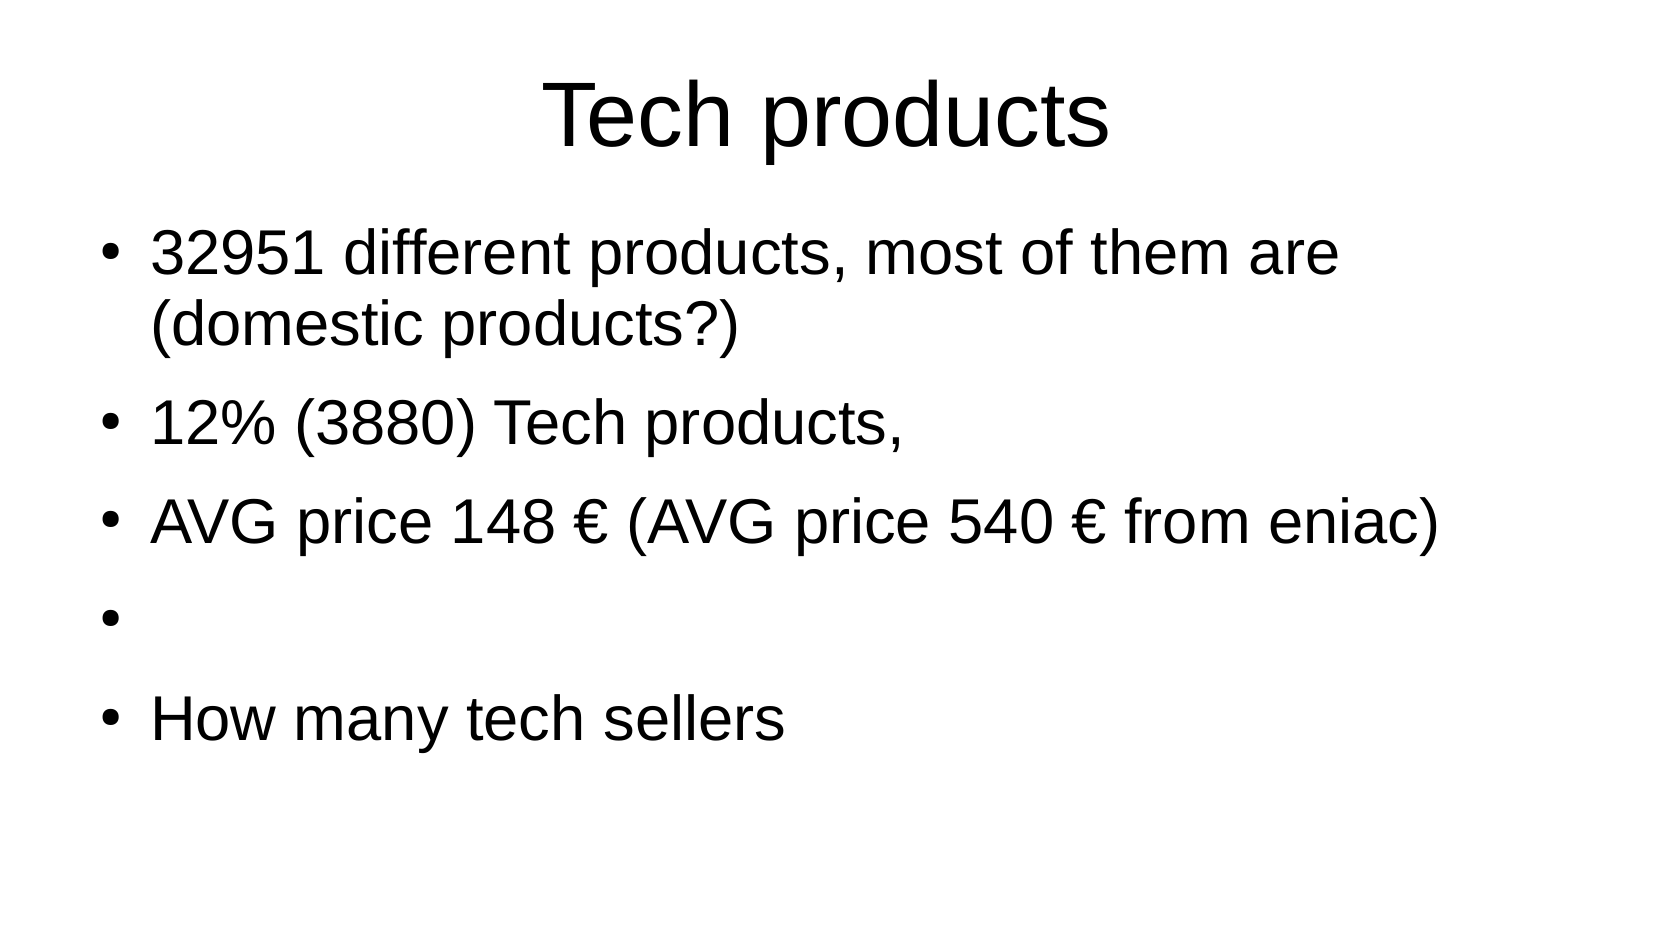

# Tech products
32951 different products, most of them are (domestic products?)
12% (3880) Tech products,
AVG price 148 € (AVG price 540 € from eniac)
How many tech sellers